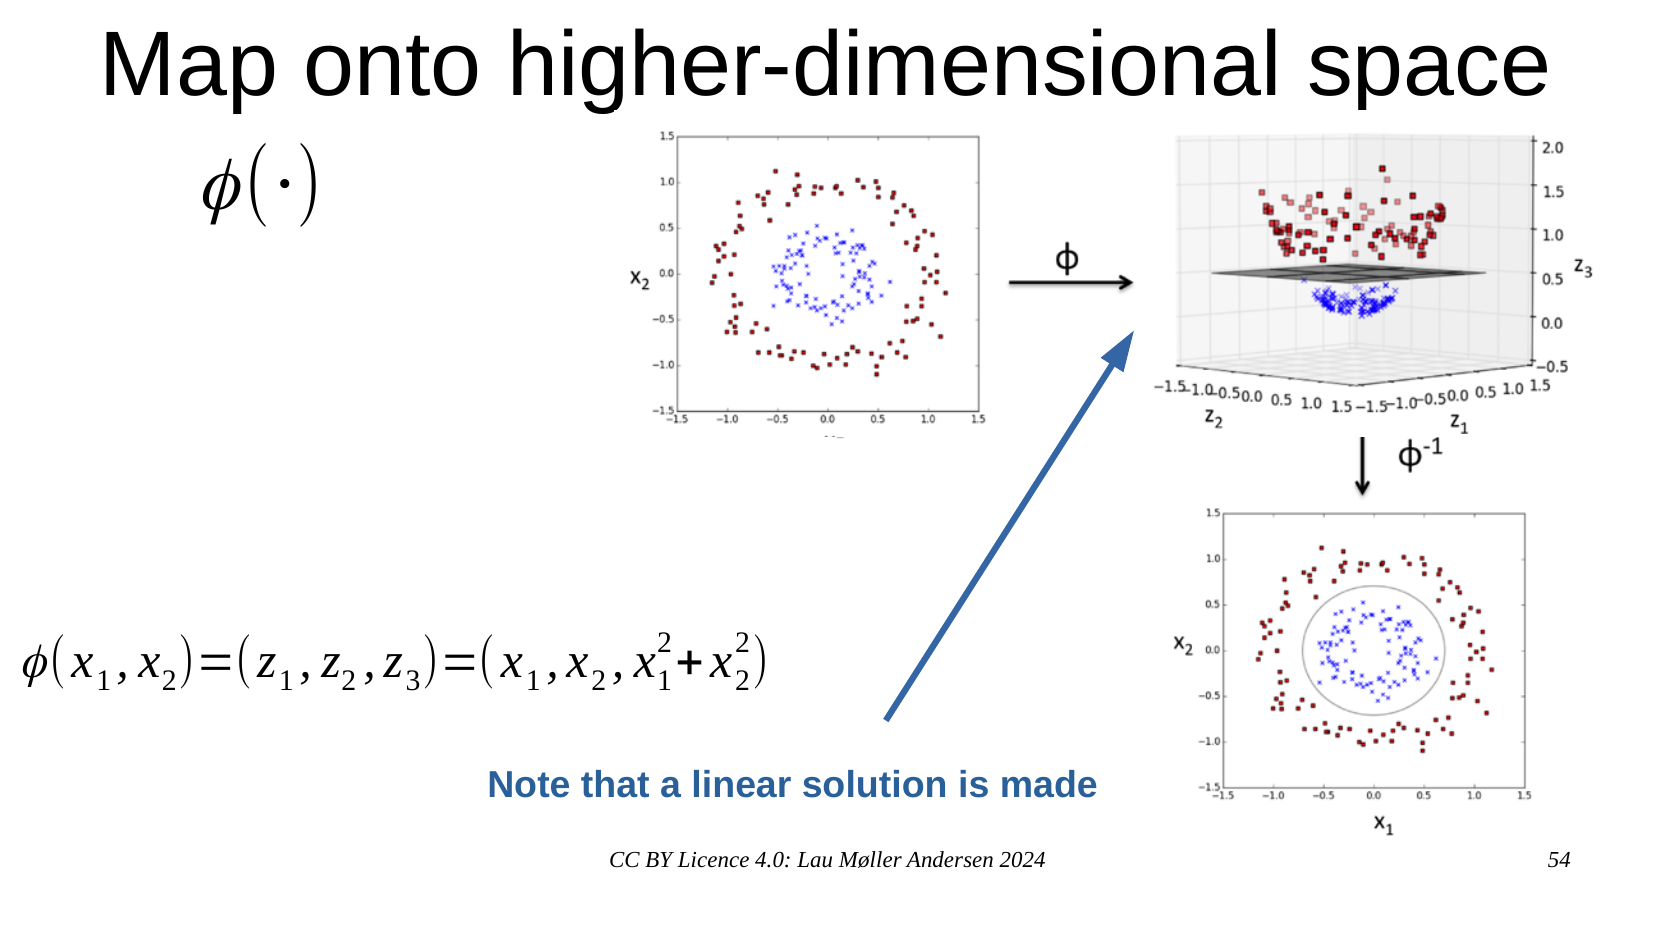

# Map onto higher-dimensional space
Note that a linear solution is made
CC BY Licence 4.0: Lau Møller Andersen 2024
54